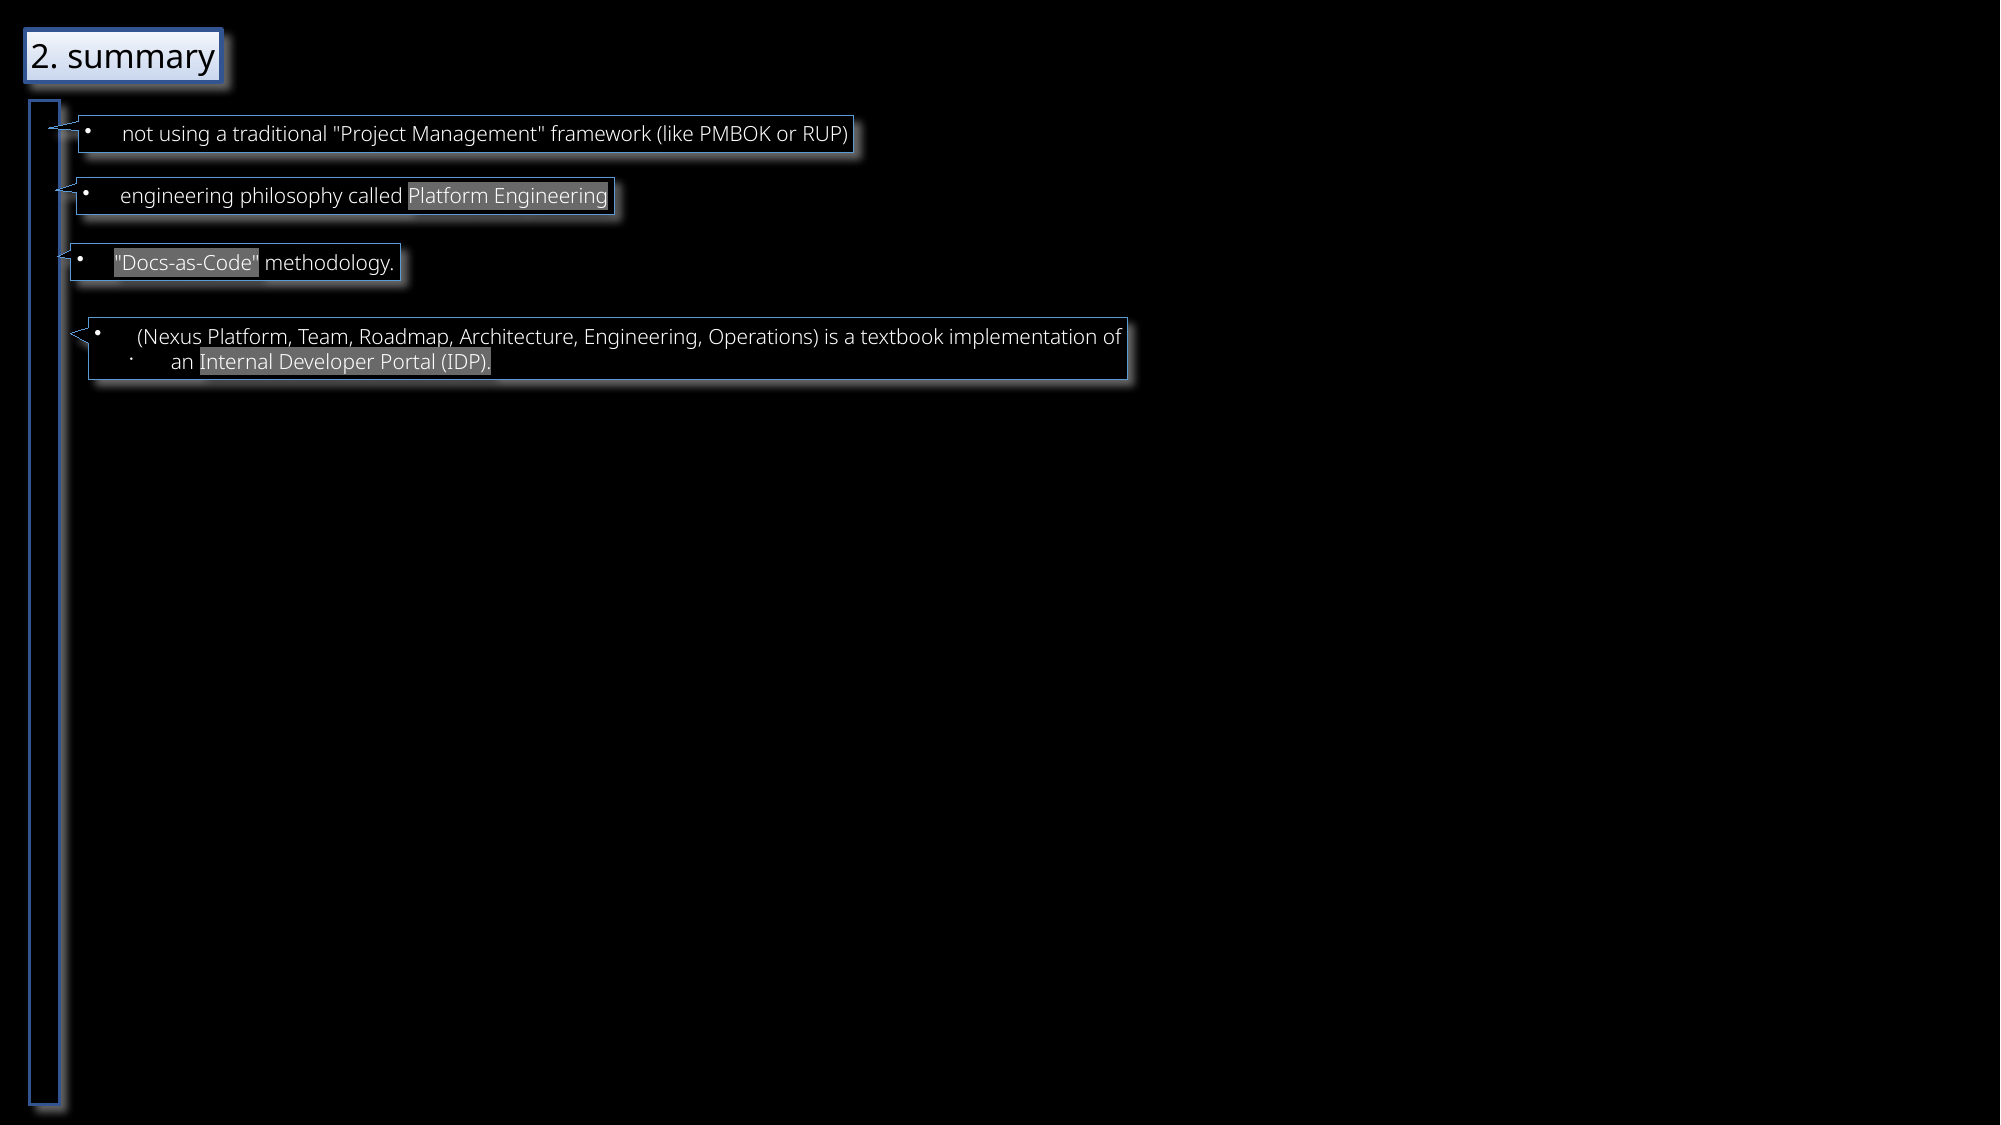

# 2. summary
not using a traditional "Project Management" framework (like PMBOK or RUP)
engineering philosophy called Platform Engineering
"Docs-as-Code" methodology.
 (Nexus Platform, Team, Roadmap, Architecture, Engineering, Operations) is a textbook implementation of
 an Internal Developer Portal (IDP).